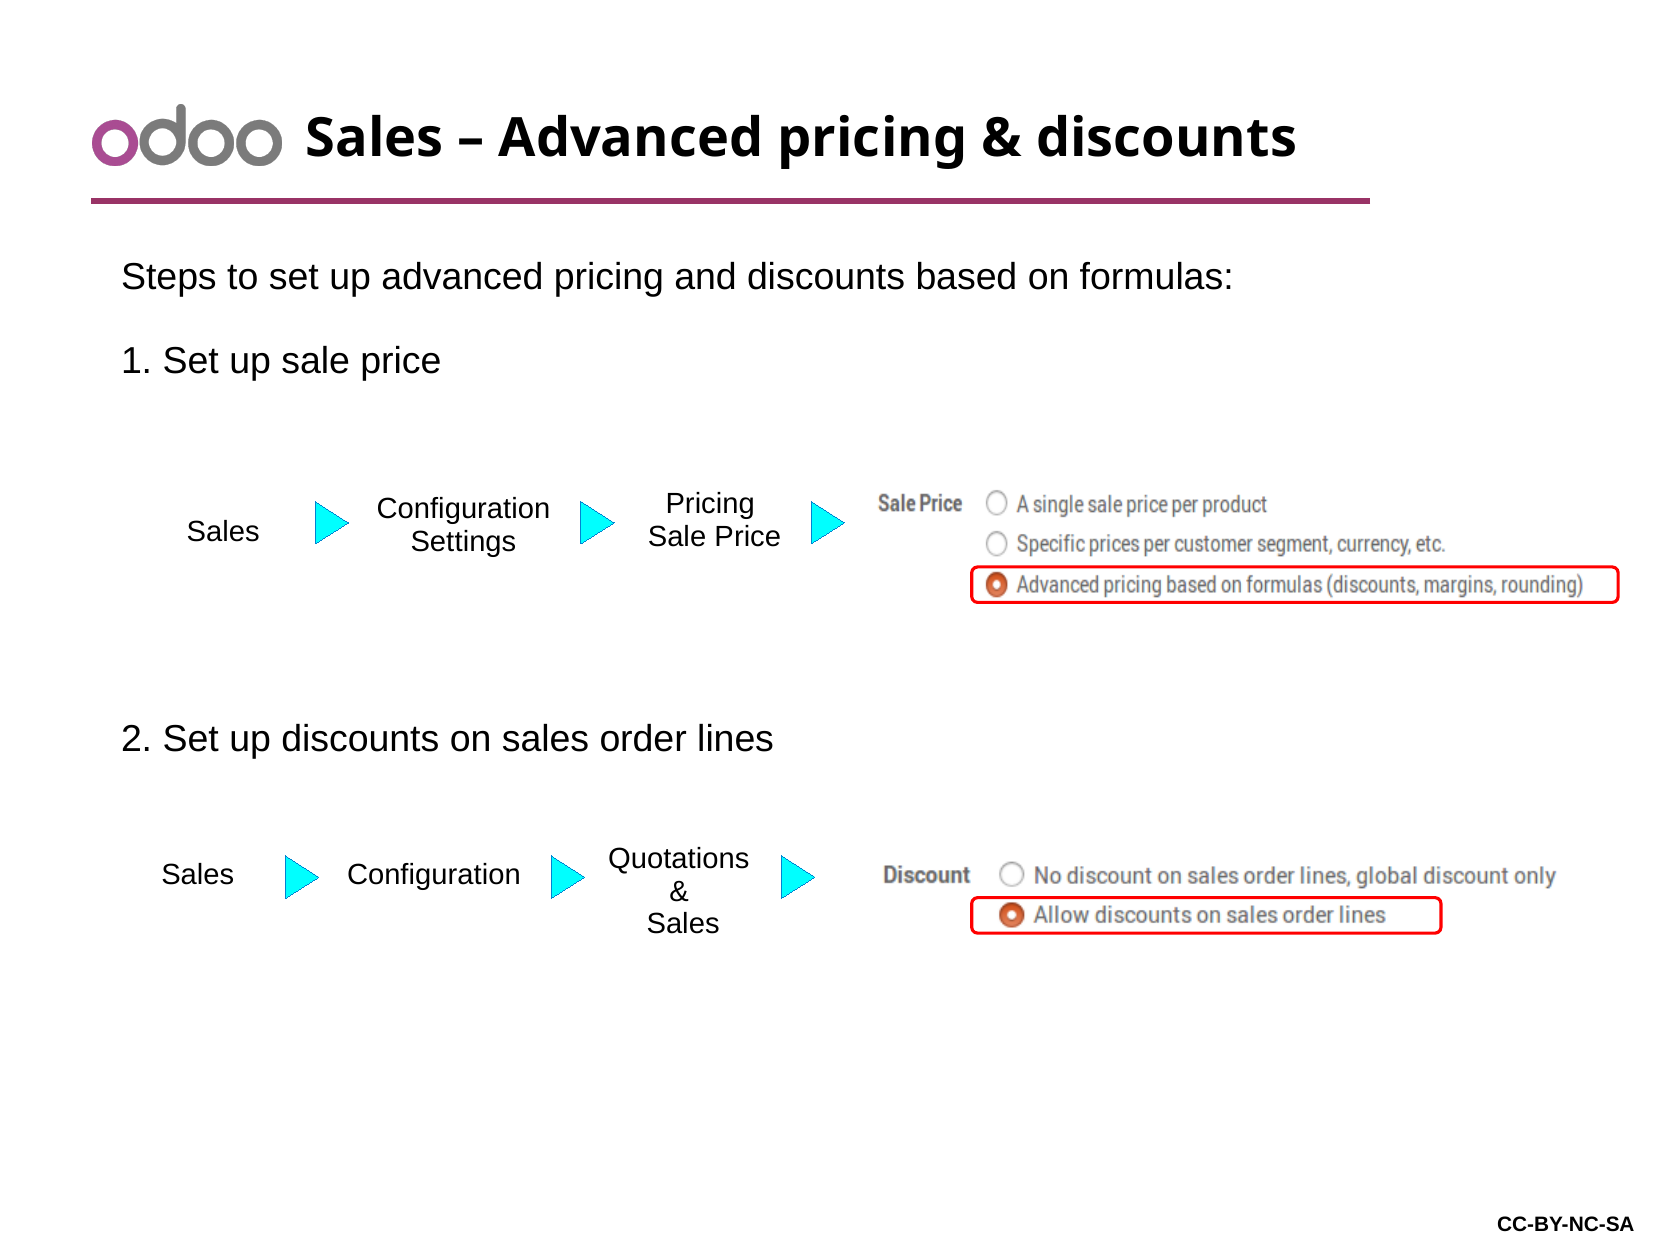

# Sales – Advanced pricing & discounts
Steps to set up advanced pricing and discounts based on formulas:
1. Set up sale price
2. Set up discounts on sales order lines
Pricing
Sale Price
Configuration
Settings
Sales
Quotations
&
Sales
Sales
Configuration
CC-BY-NC-SA